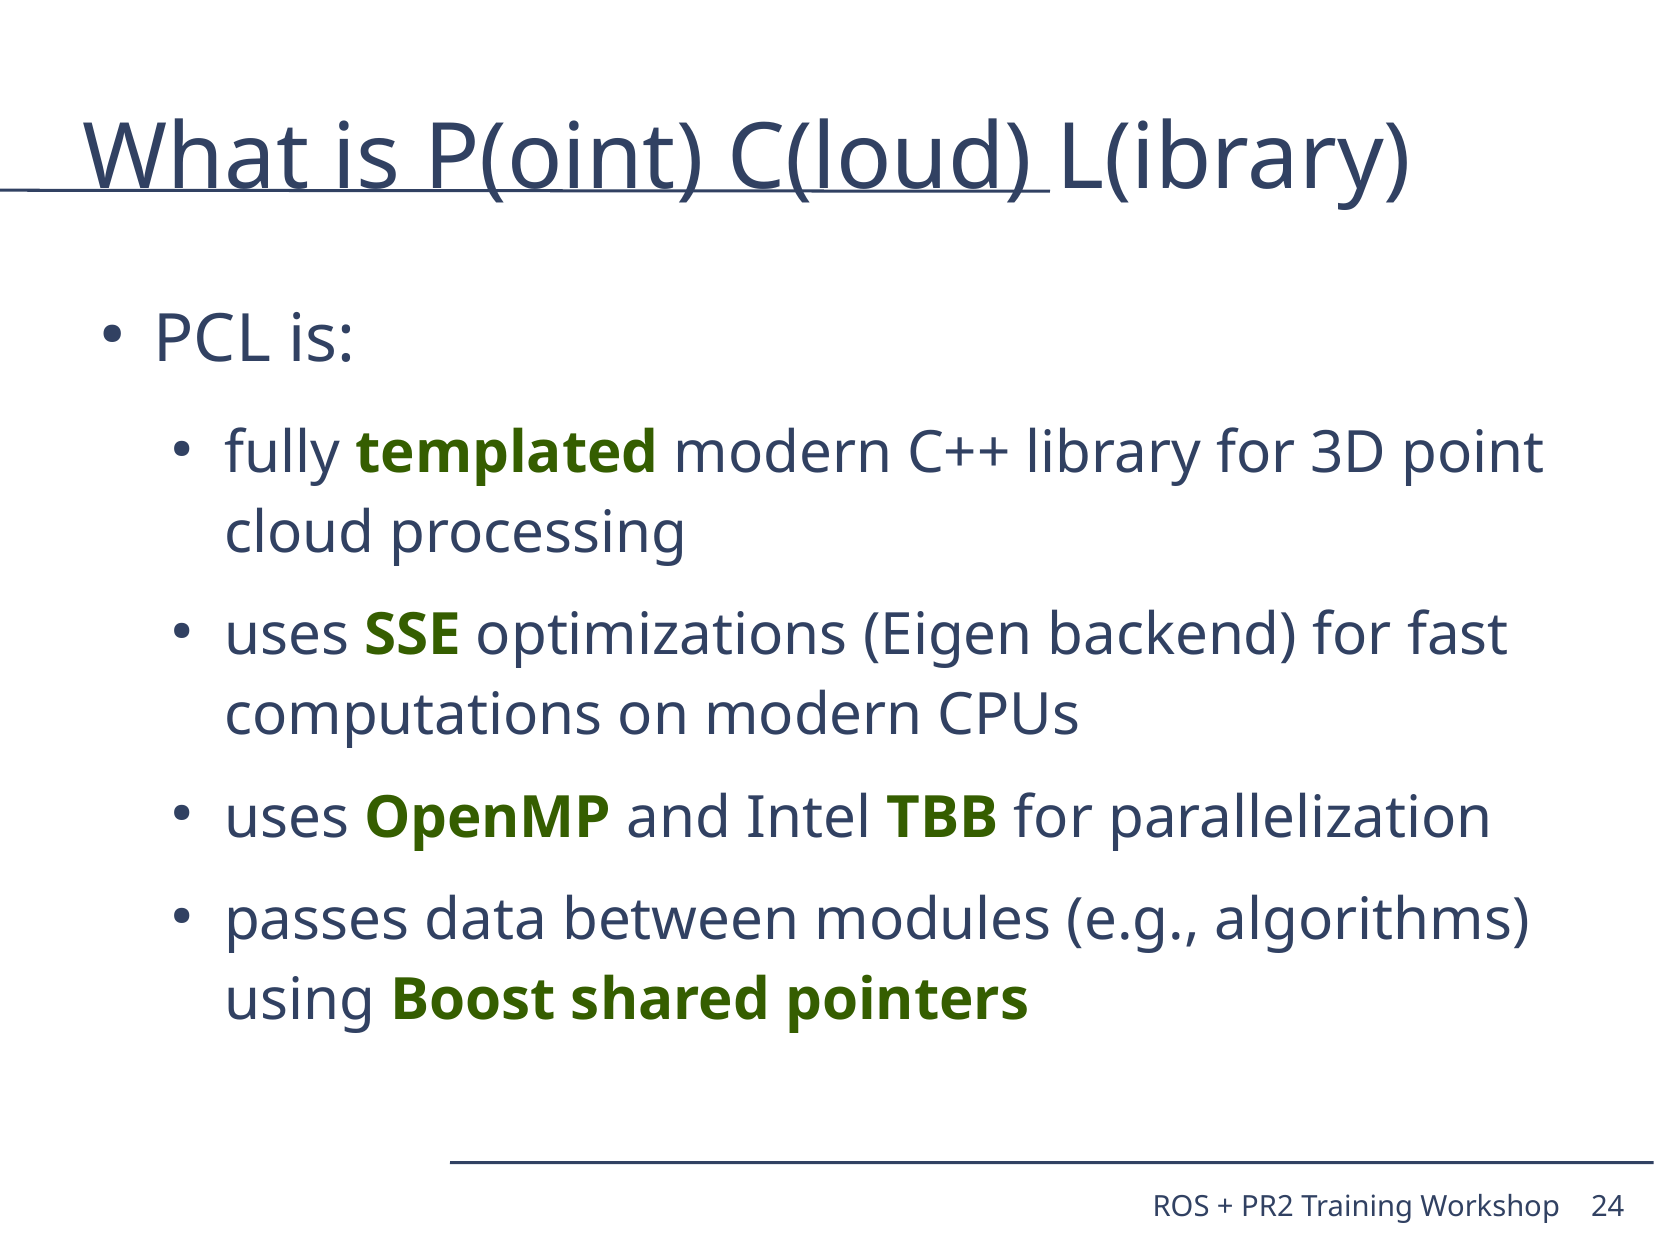

# What is P(oint) C(loud) L(ibrary)
PCL is:
fully templated modern C++ library for 3D point cloud processing
uses SSE optimizations (Eigen backend) for fast computations on modern CPUs
uses OpenMP and Intel TBB for parallelization
passes data between modules (e.g., algorithms) using Boost shared pointers